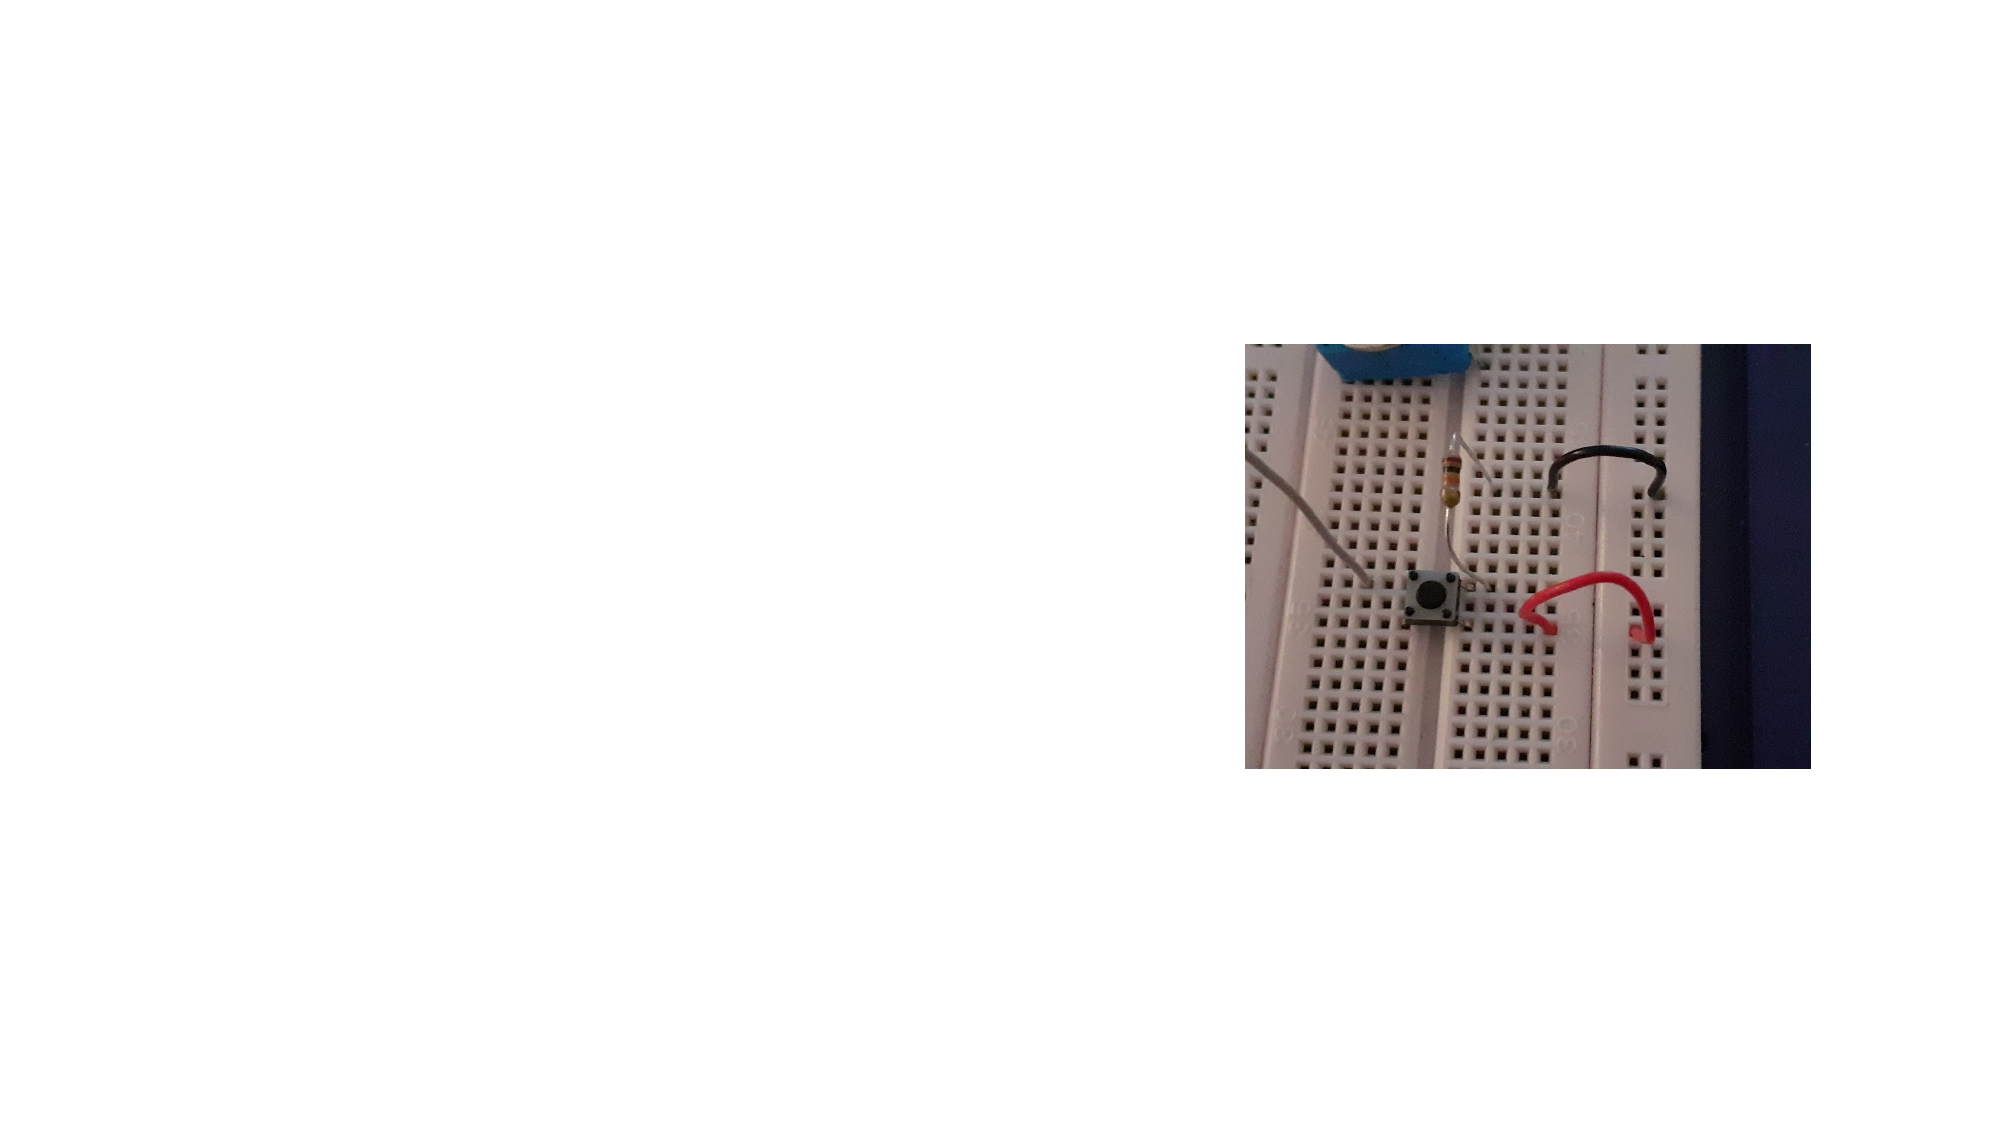

# “Insert coin” and “game over”
The best use for the button and for the “attachinterrupt()” method was not a feature inside the game.
Old arcade games used to ask for coins, in order to allow the player to play the game.
When the player presses the button, he inserts a coin and he gains a life.
When the player loses all his lives, the game turns to a “Game Over” screen and asks from the player to insert coin in order to play again.